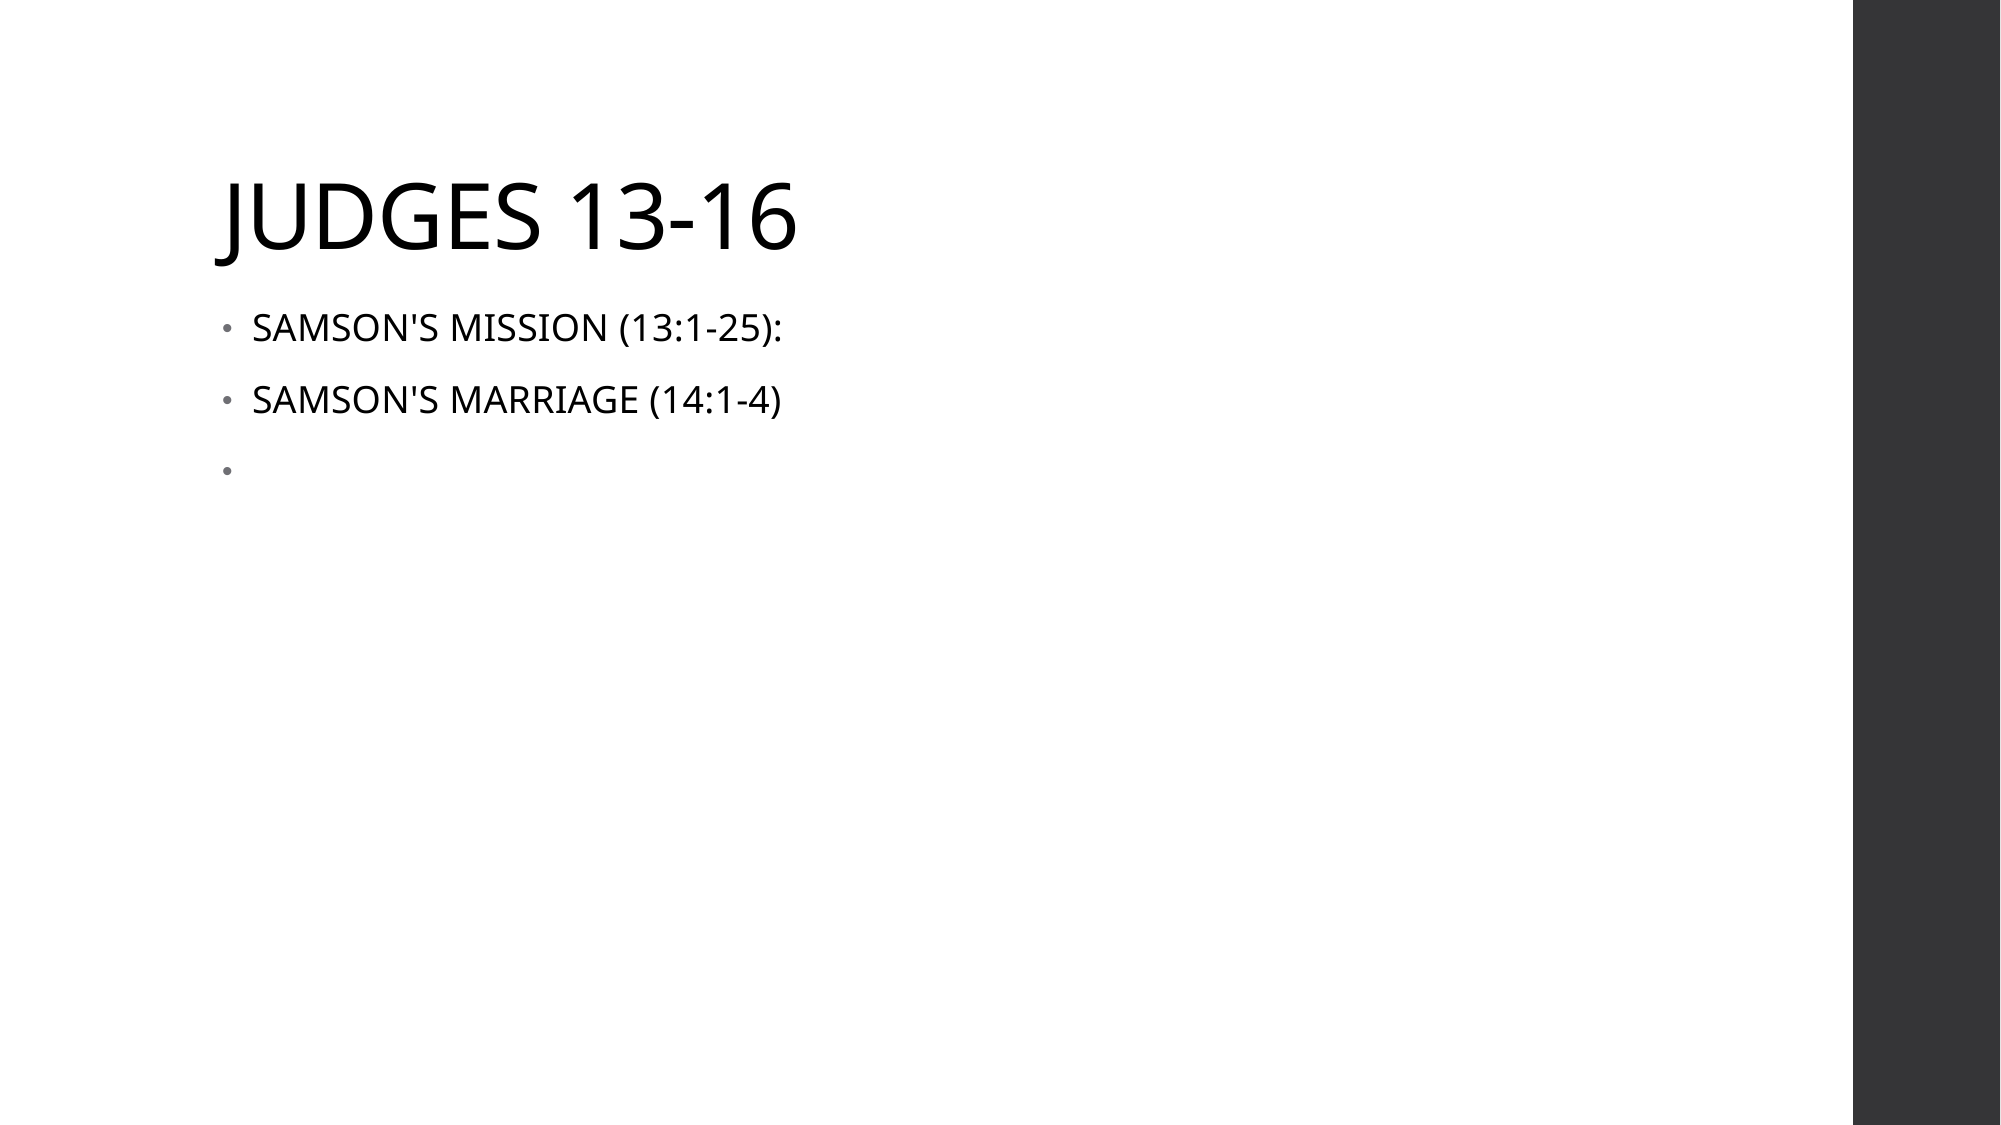

# JUDGES 13-16
SAMSON'S MISSION (13:1-25):
SAMSON'S MARRIAGE (14:1-4)